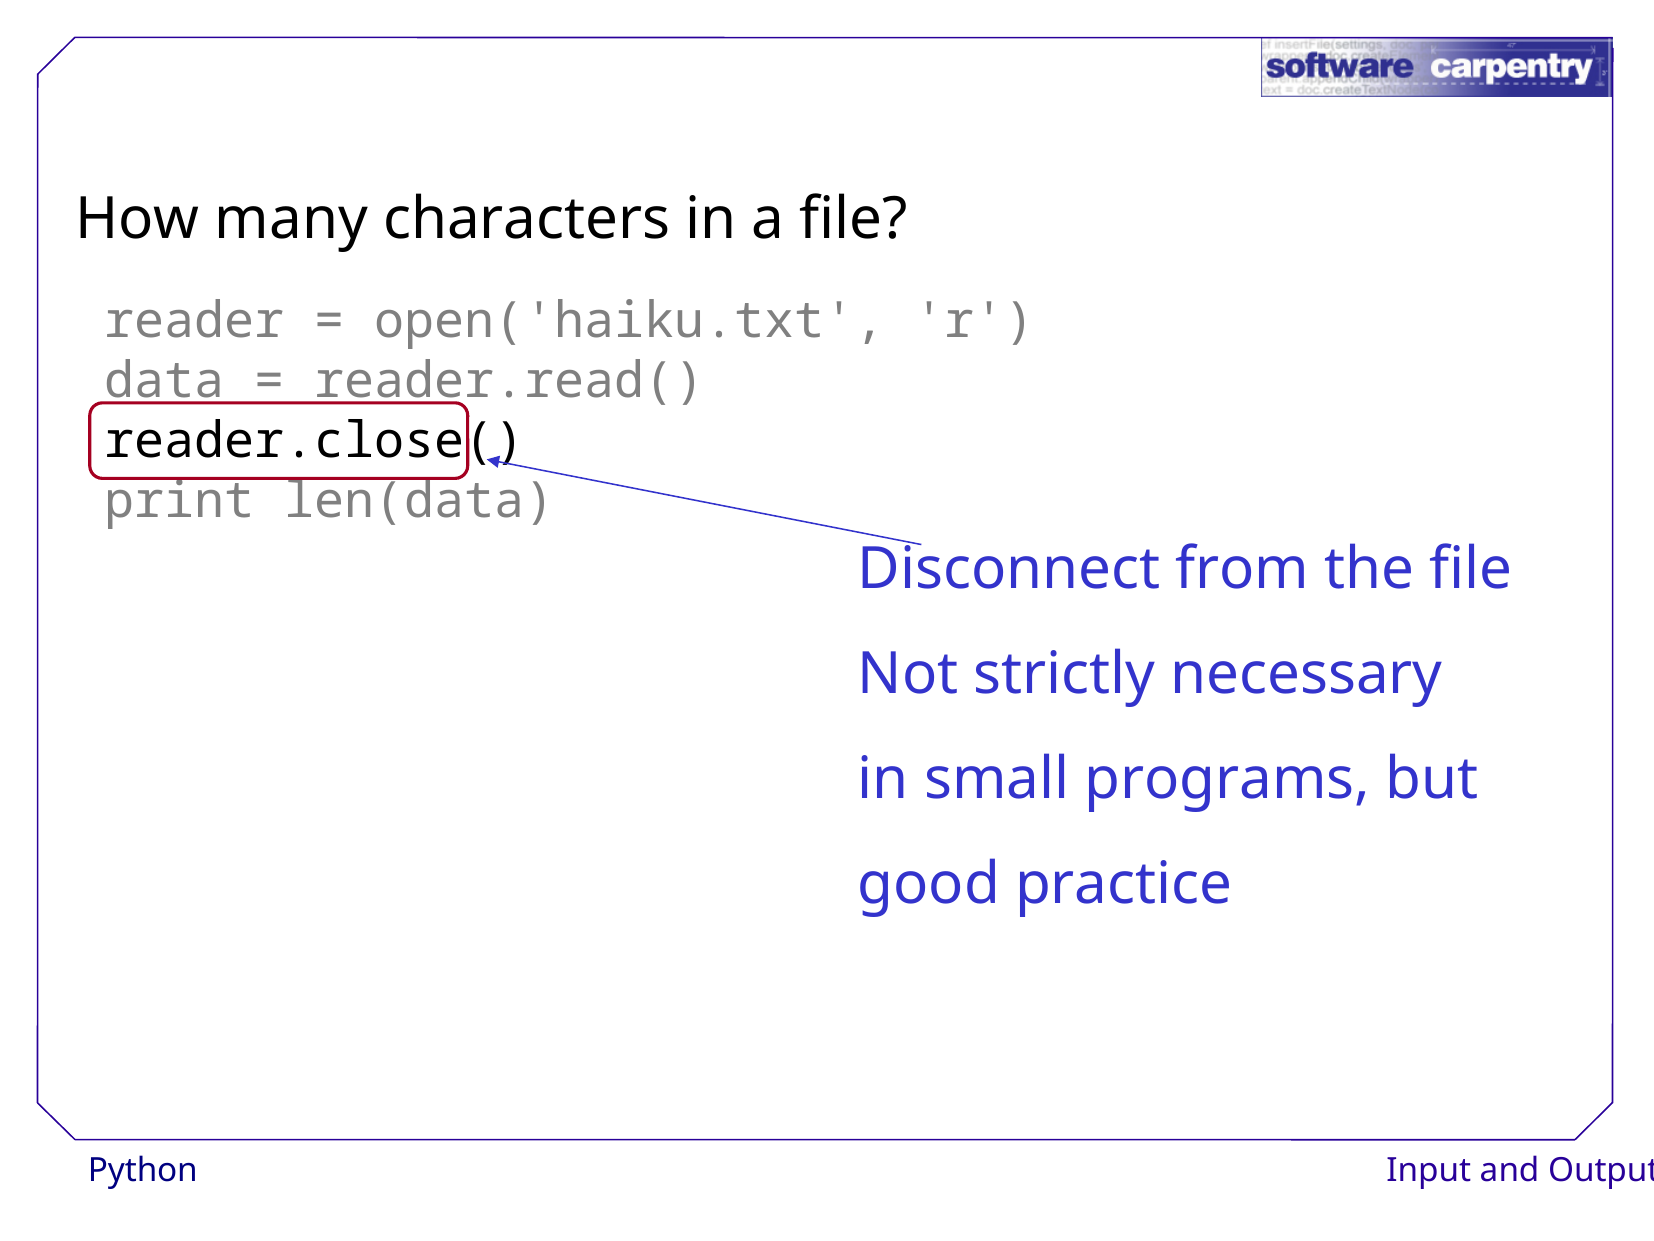

How many characters in a file?
reader = open('haiku.txt', 'r')
data = reader.read()
reader.close()
print len(data)
Disconnect from the file
Not strictly necessary
in small programs, but
good practice